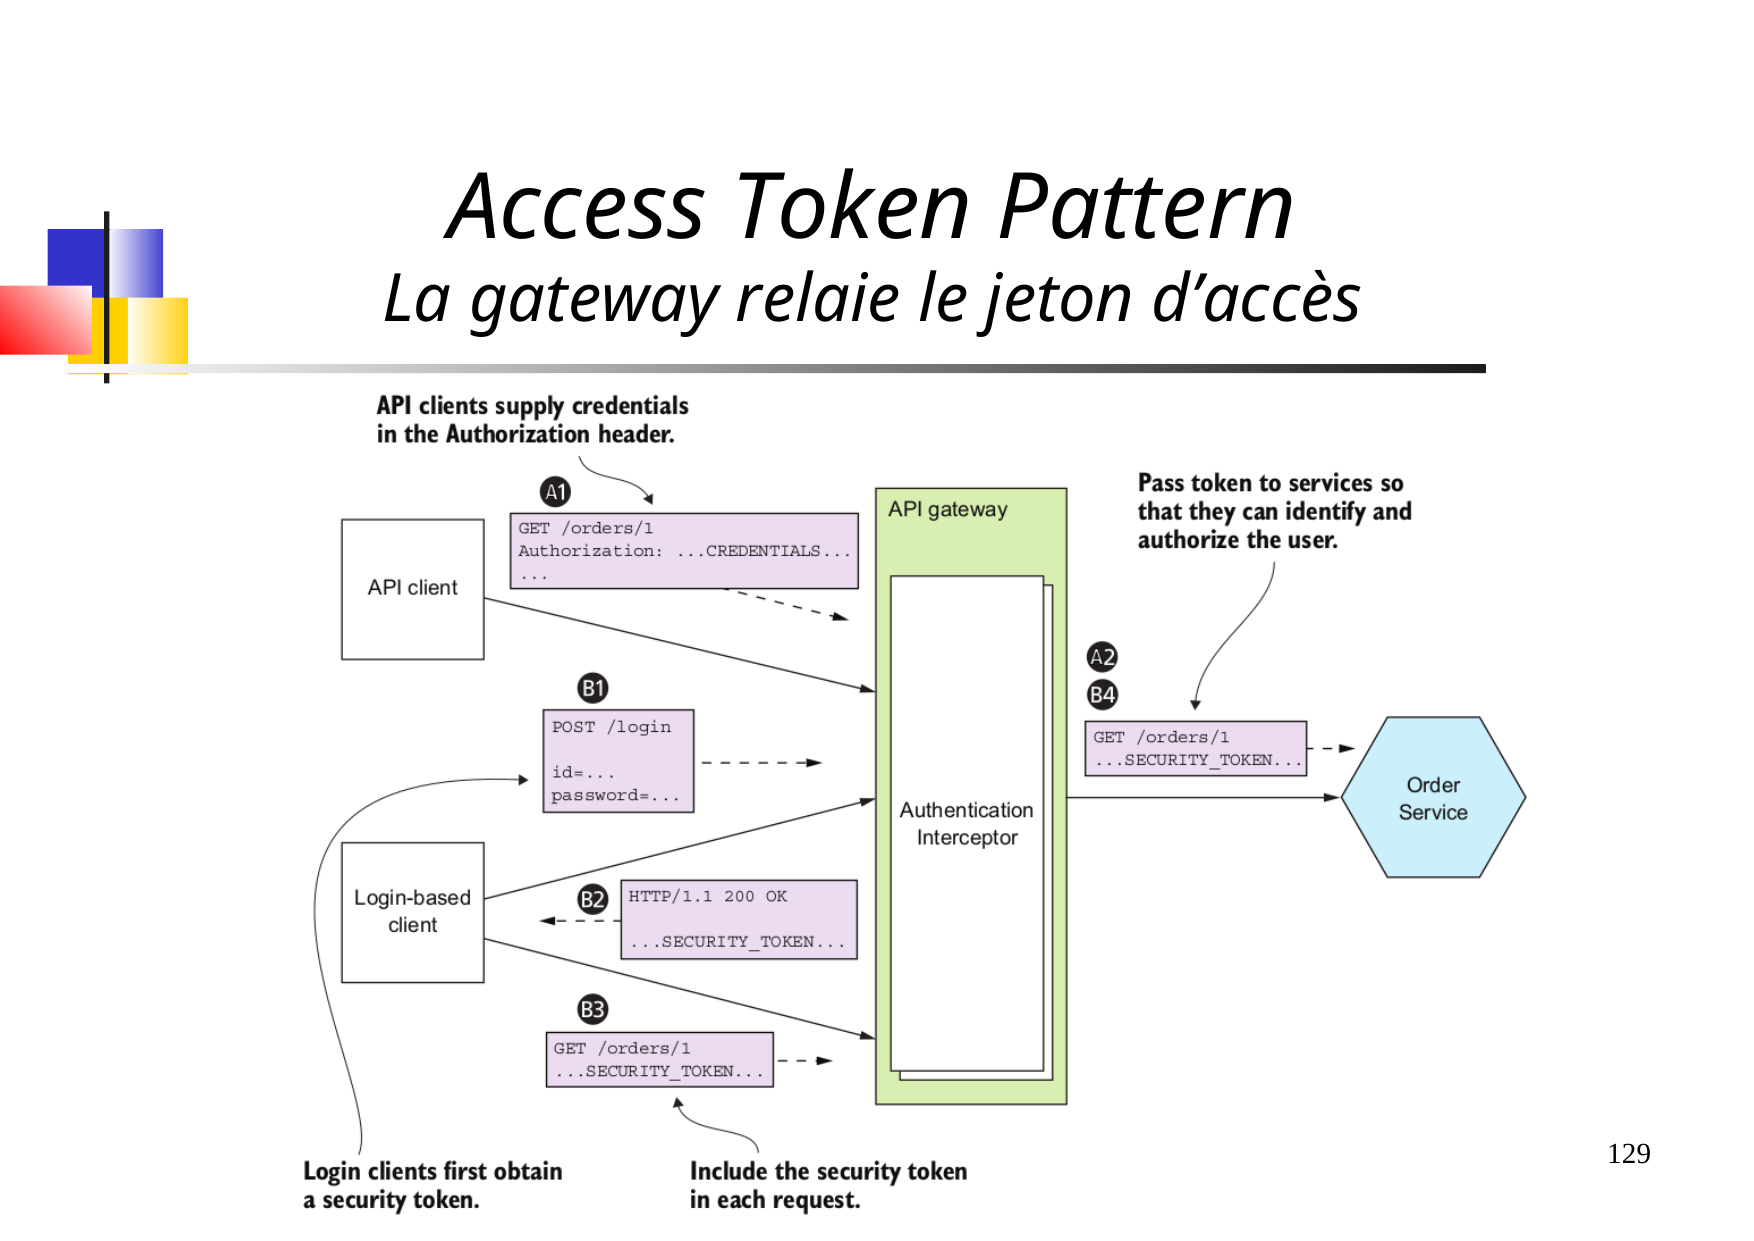

# Access Token Pattern La gateway relaie le jeton d’accès